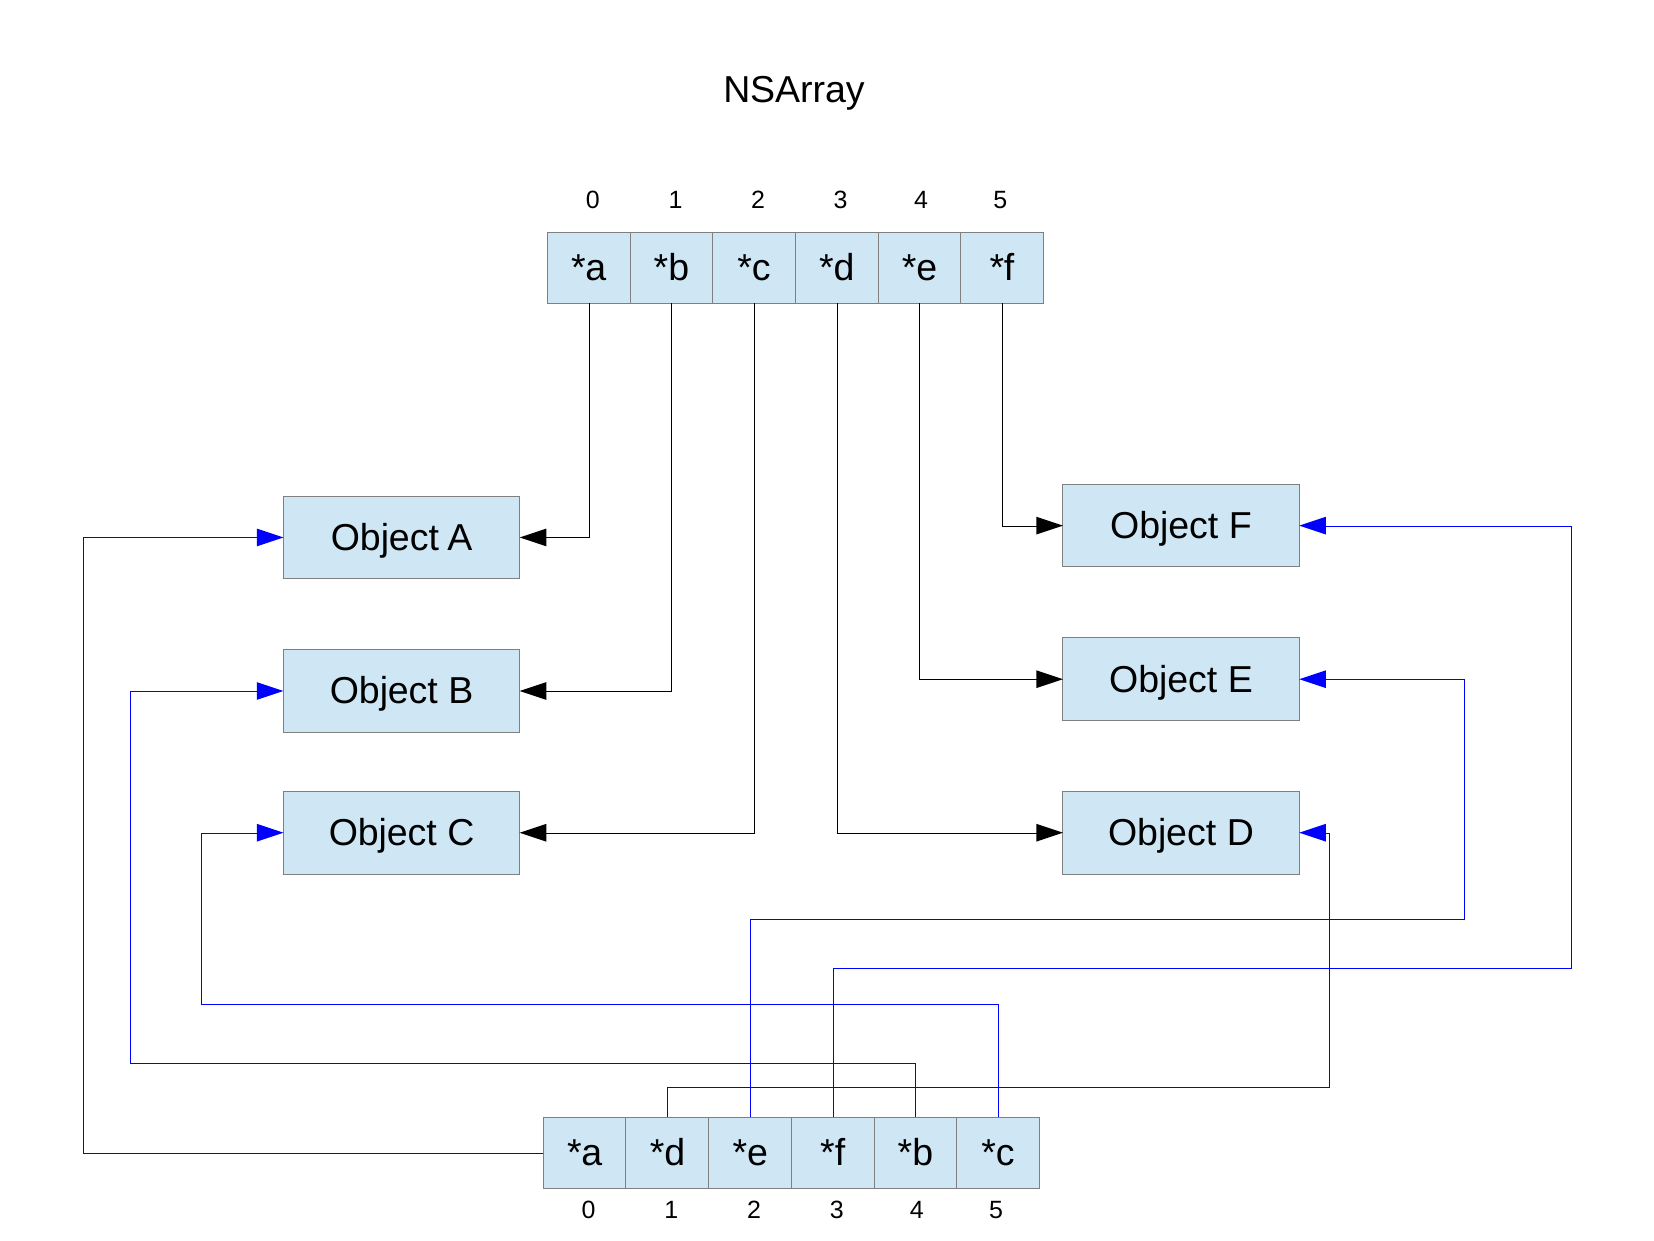

NSArray
0
1
2
3
4
5
*a
*b
*c
*d
*e
*f
Object F
Object A
Object E
Object B
Object C
Object D
*a
*d
*e
*f
*b
*c
0
1
2
3
4
5